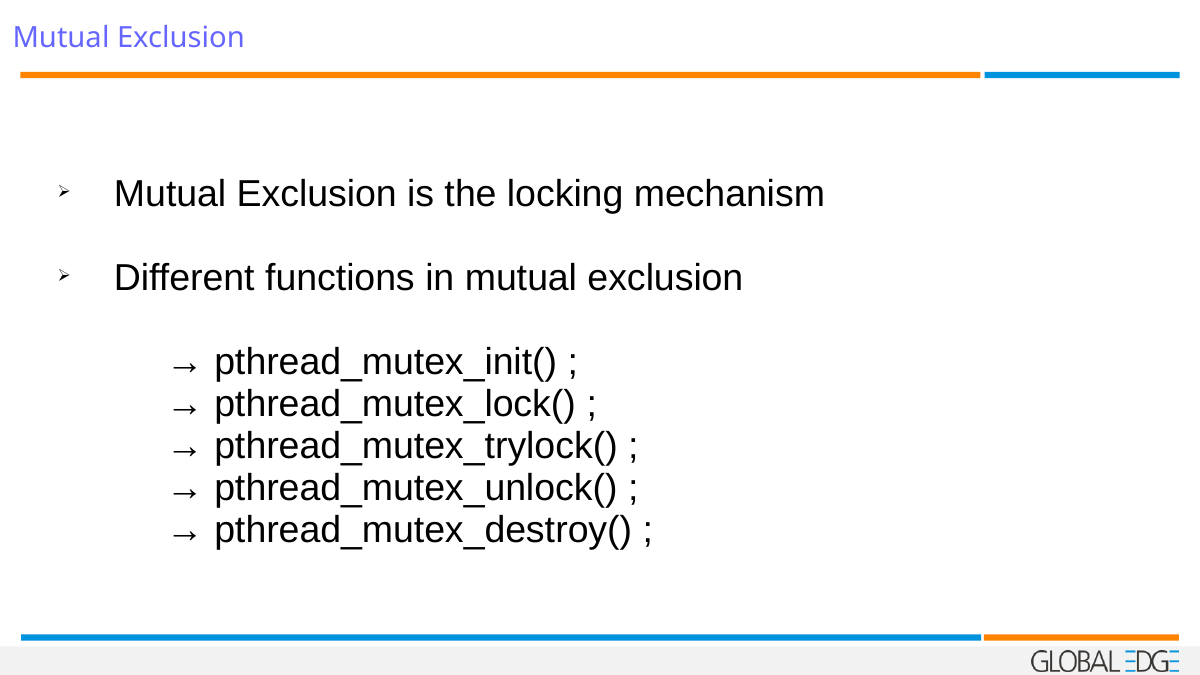

# Mutual Exclusion
 Mutual Exclusion is the locking mechanism
 Different functions in mutual exclusion
 → pthread_mutex_init() ;
 → pthread_mutex_lock() ;
 → pthread_mutex_trylock() ;
 → pthread_mutex_unlock() ;
 → pthread_mutex_destroy() ;